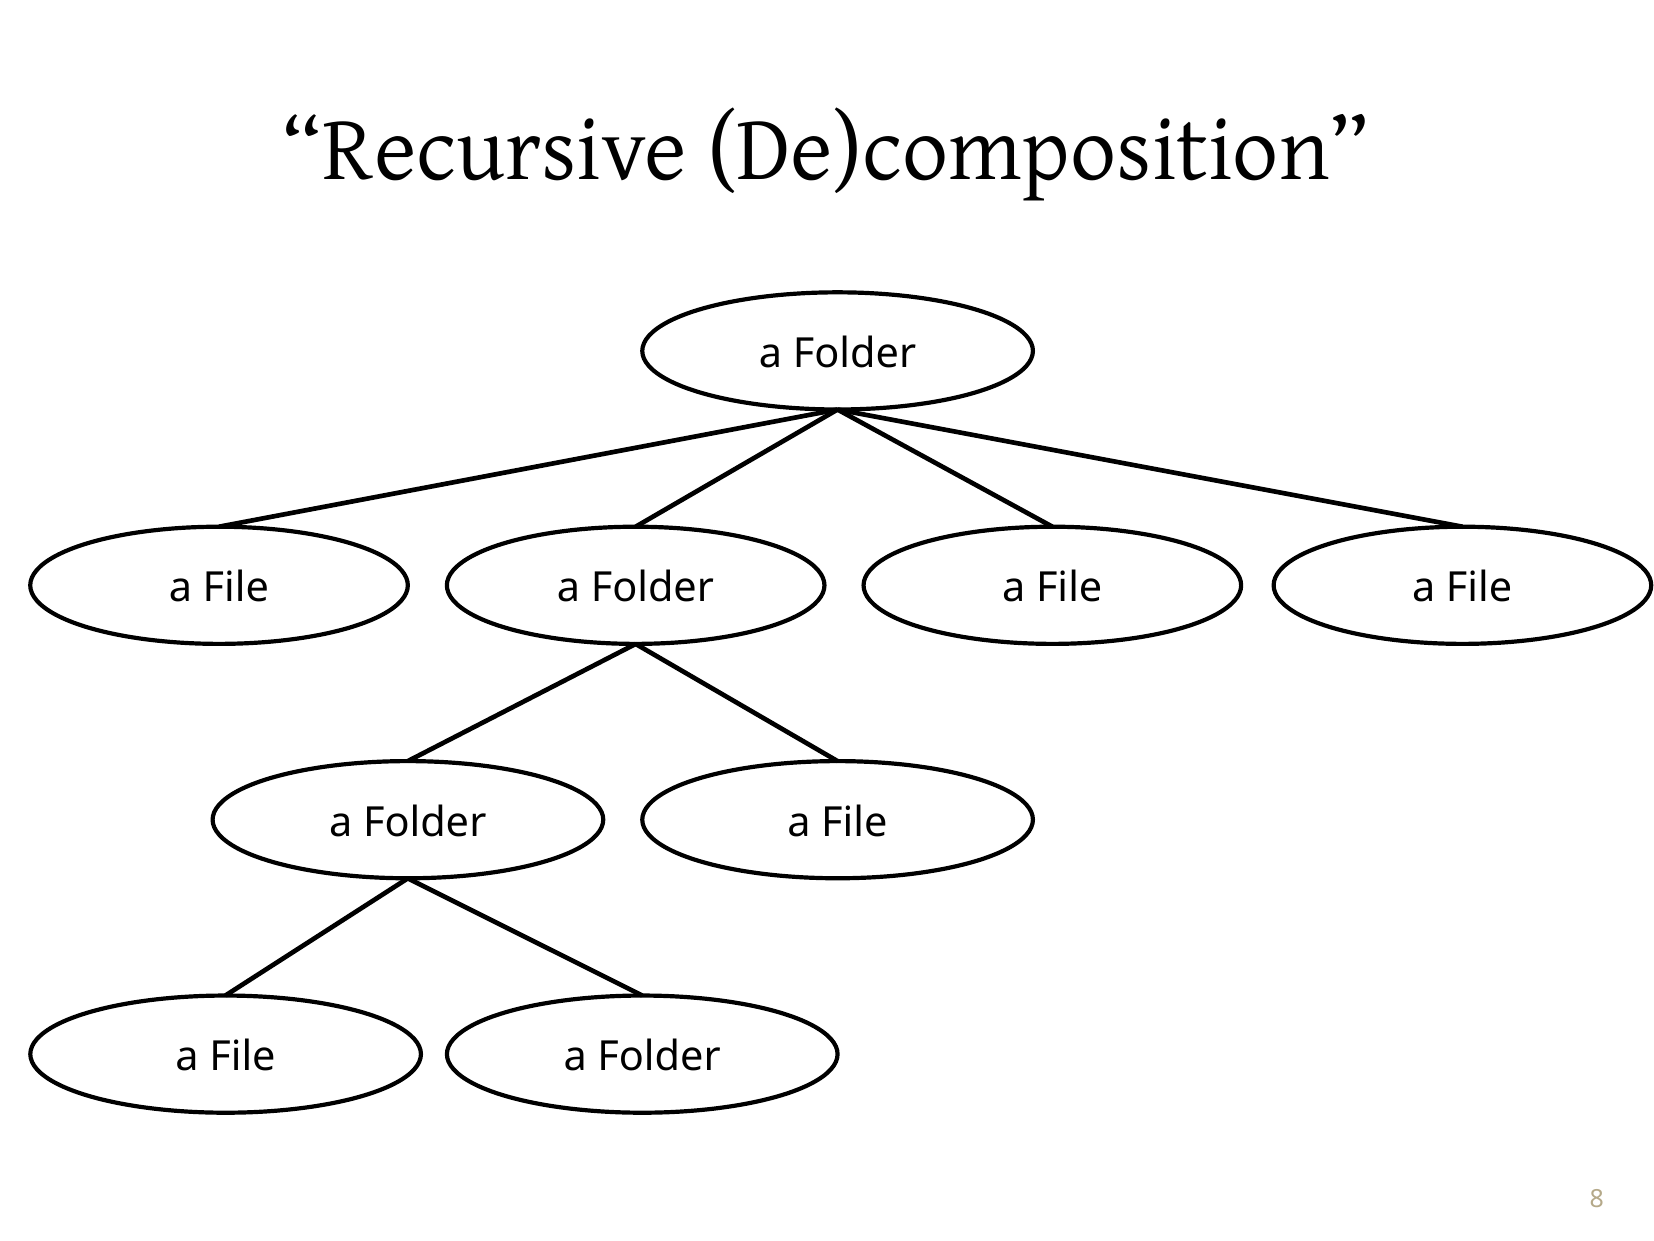

# “Recursive (De)composition”
a Folder
a File
a Folder
a File
a File
a Folder
a File
a File
a Folder